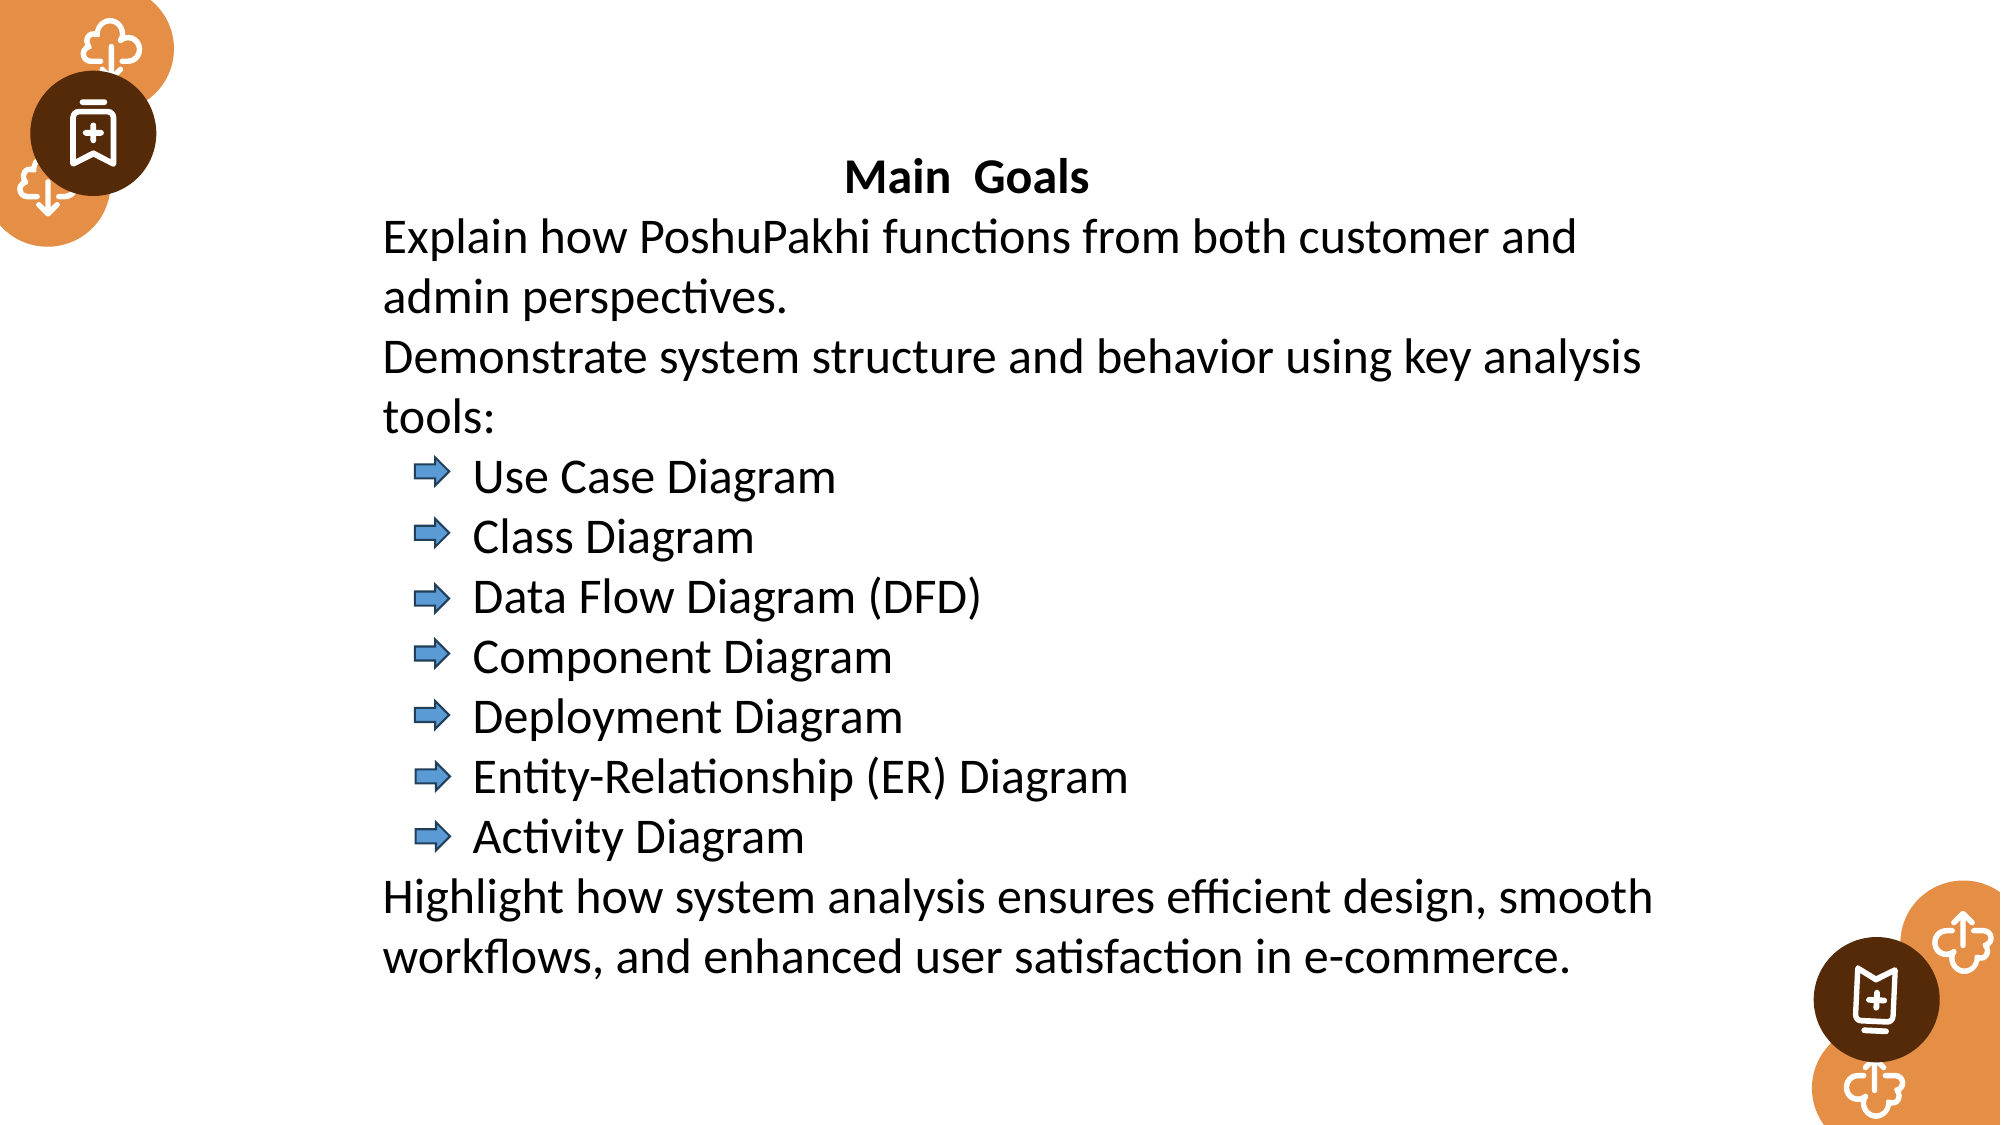

Main Goals
Explain how PoshuPakhi functions from both customer and admin perspectives.
Demonstrate system structure and behavior using key analysis tools:
 Use Case Diagram
 Class Diagram
 Data Flow Diagram (DFD)
 Component Diagram
 Deployment Diagram
 Entity-Relationship (ER) Diagram
 Activity Diagram
Highlight how system analysis ensures efficient design, smooth workflows, and enhanced user satisfaction in e-commerce.
Click here to
Click here to change text Click here to change text Click here to change